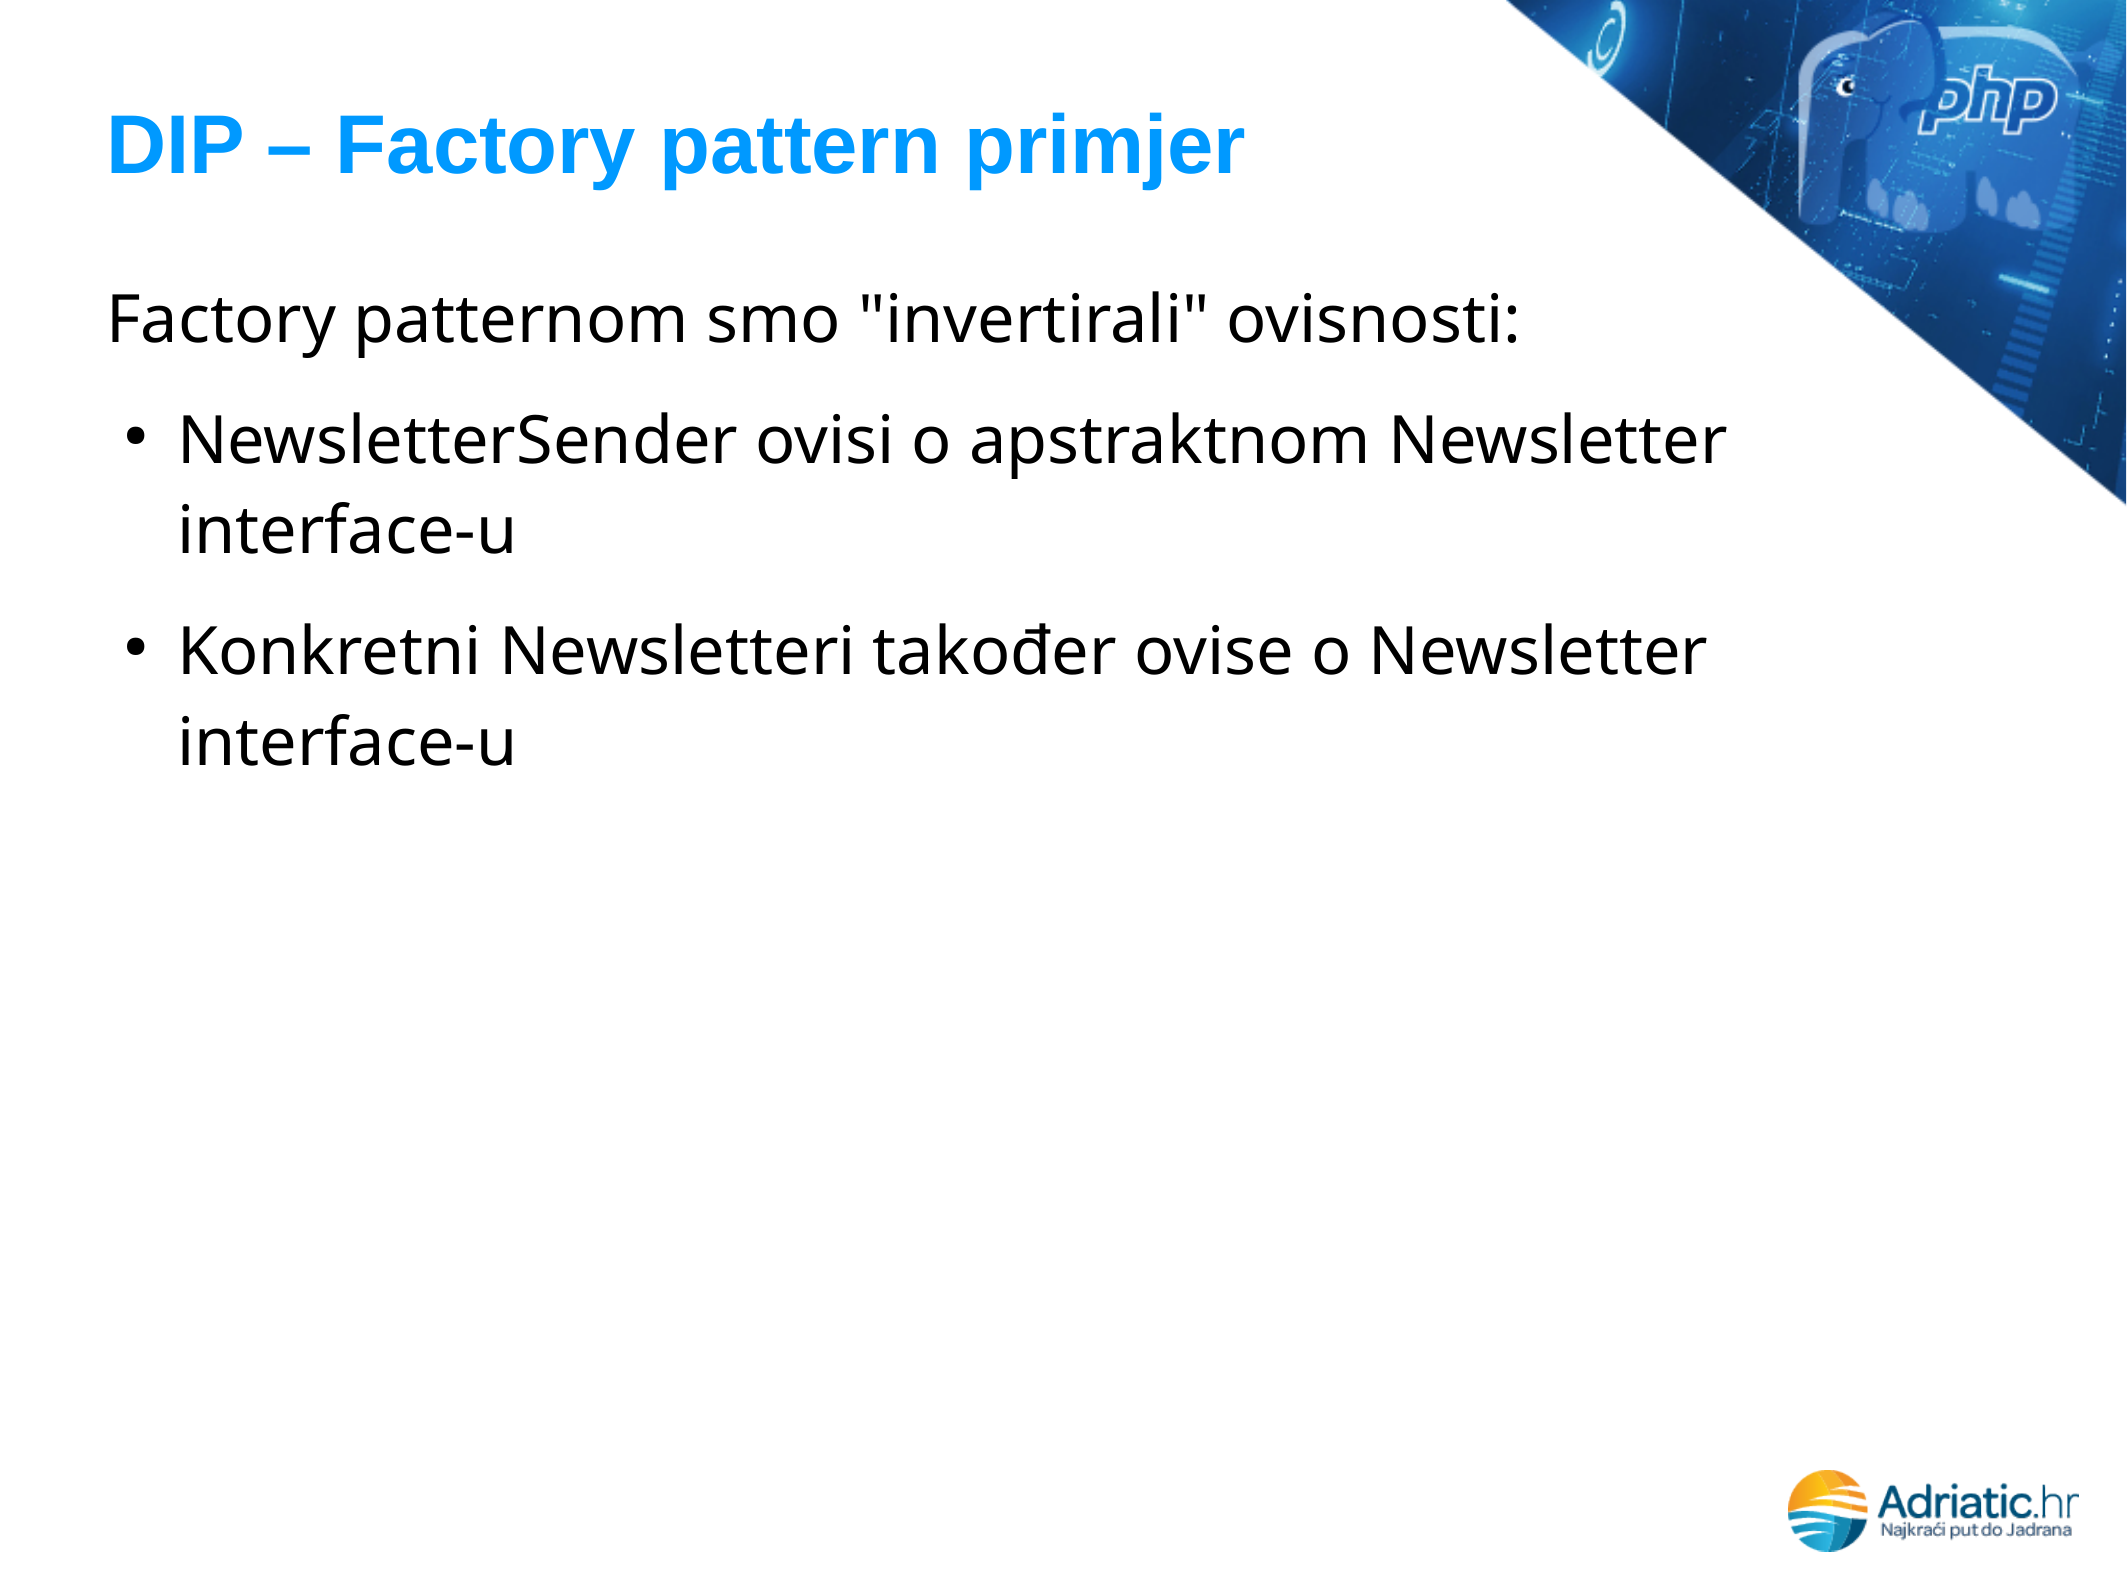

# DIP – Factory pattern primjer
Factory patternom smo "invertirali" ovisnosti:
NewsletterSender ovisi o apstraktnom Newsletter interface-u
Konkretni Newsletteri također ovise o Newsletter interface-u